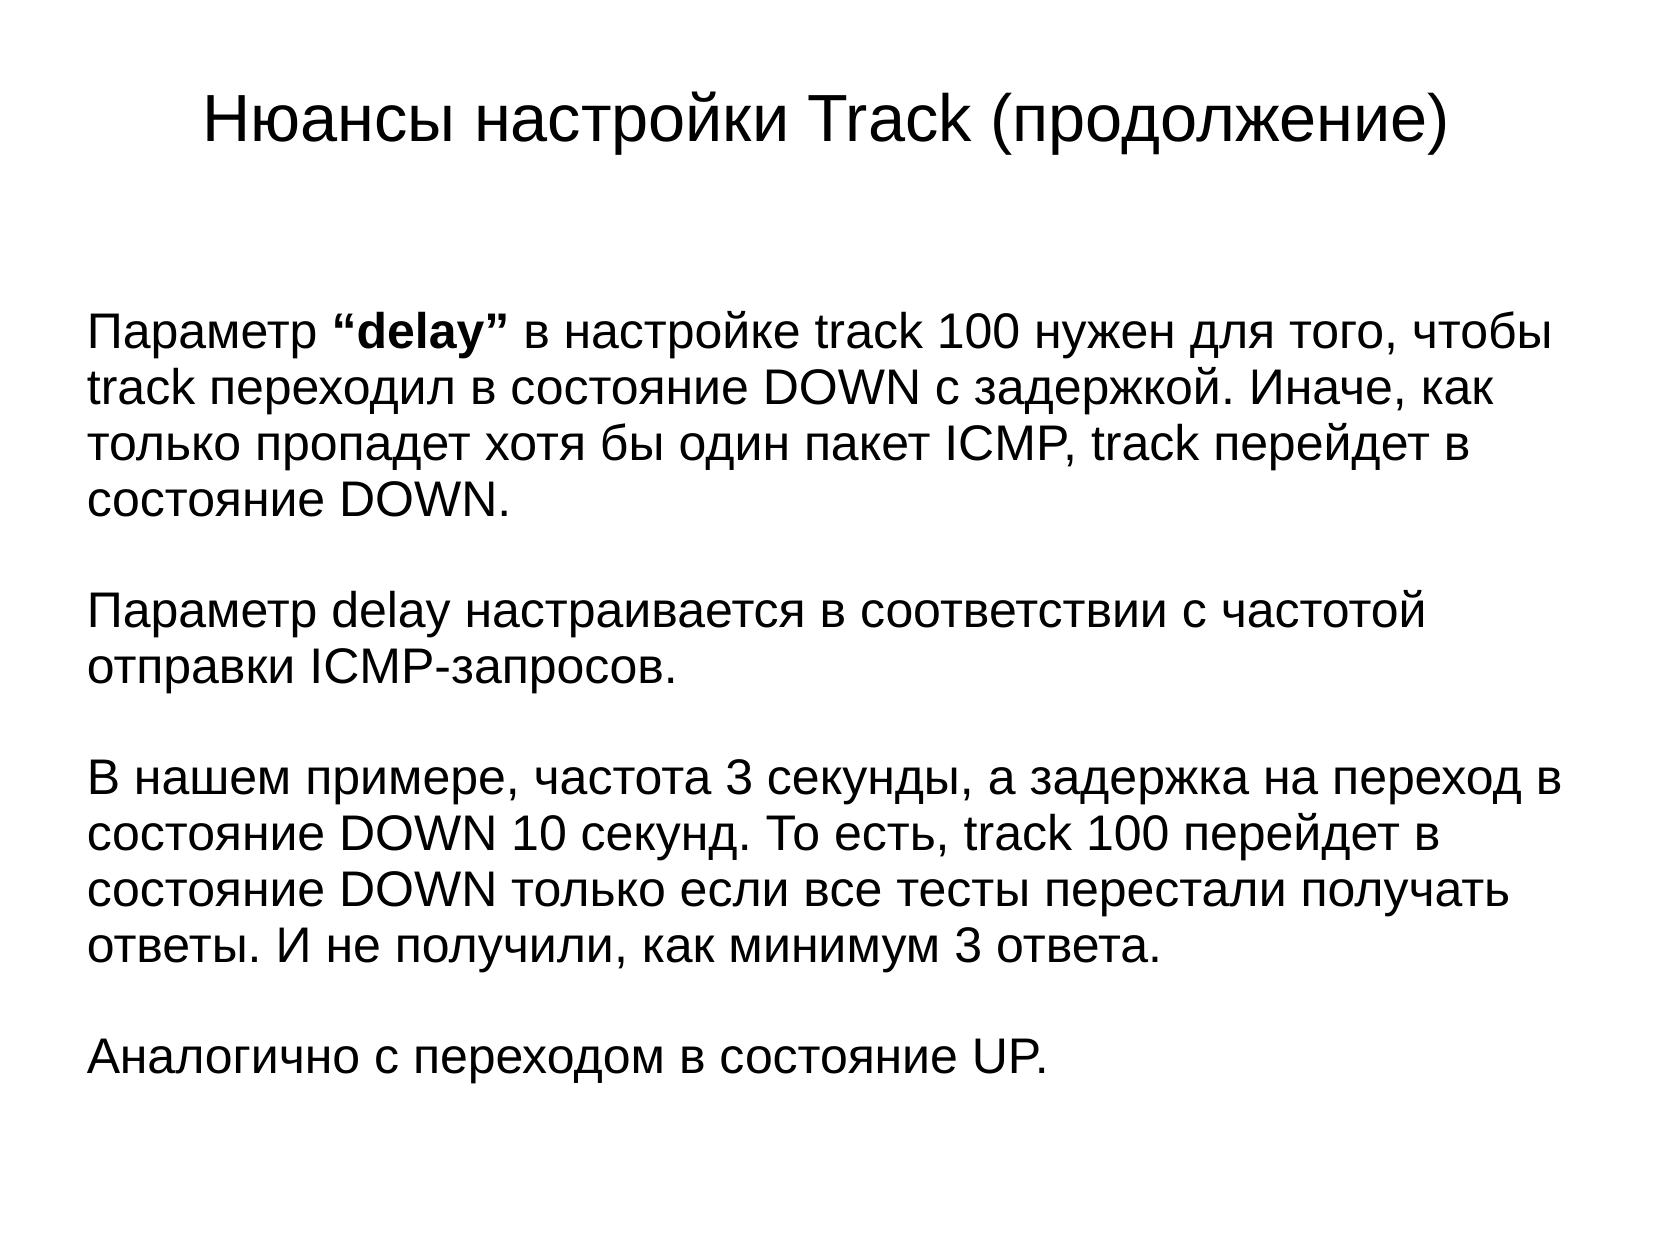

# Нюансы настройки Track (продолжение)
Параметр “delay” в настройке track 100 нужен для того, чтобы track переходил в состояние DOWN с задержкой. Иначе, как только пропадет хотя бы один пакет ICMP, track перейдет в состояние DOWN.
Параметр delay настраивается в соответствии с частотой отправки ICMP-запросов.
В нашем примере, частота 3 секунды, а задержка на переход в состояние DOWN 10 секунд. То есть, track 100 перейдет в состояние DOWN только если все тесты перестали получать ответы. И не получили, как минимум 3 ответа.
Аналогично с переходом в состояние UP.